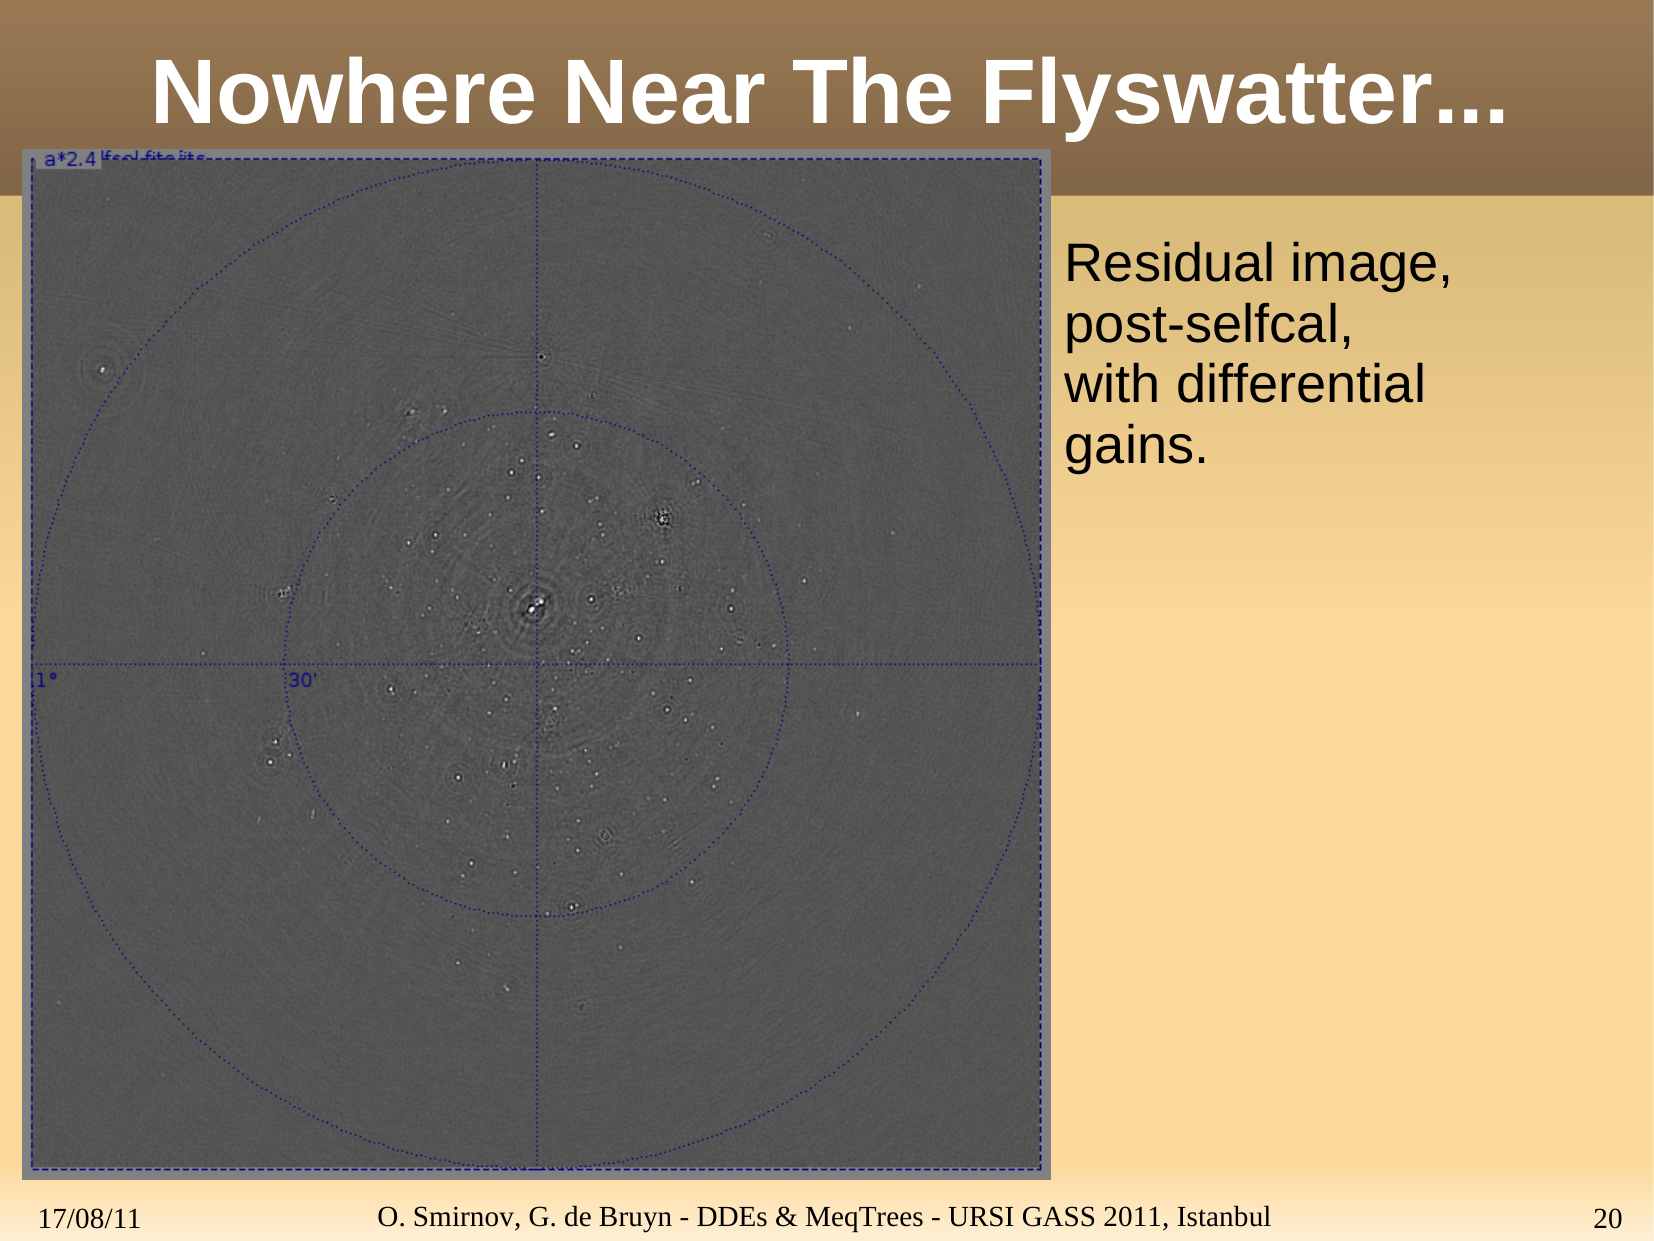

# Nowhere Near The Flyswatter...
Residual image,
post-selfcal,
with differential
gains.
O. Smirnov, G. de Bruyn - DDEs & MeqTrees - URSI GASS 2011, Istanbul
17/08/11
20